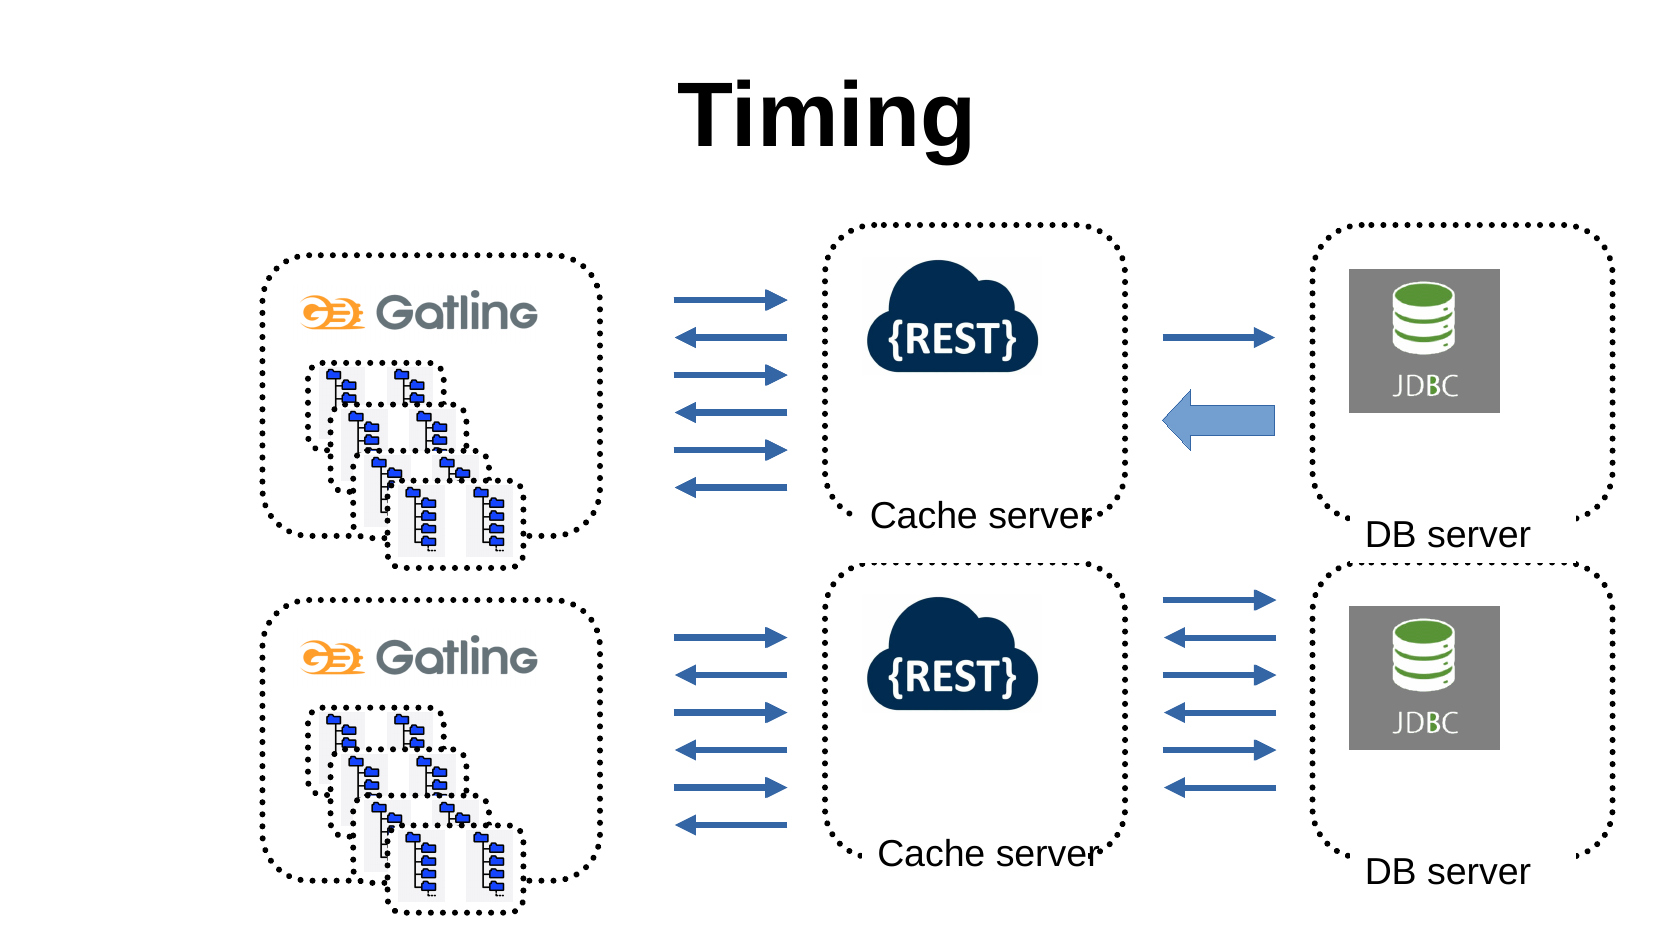

# Timing
Cache server
Cache server
DB server
Cache server
DB server